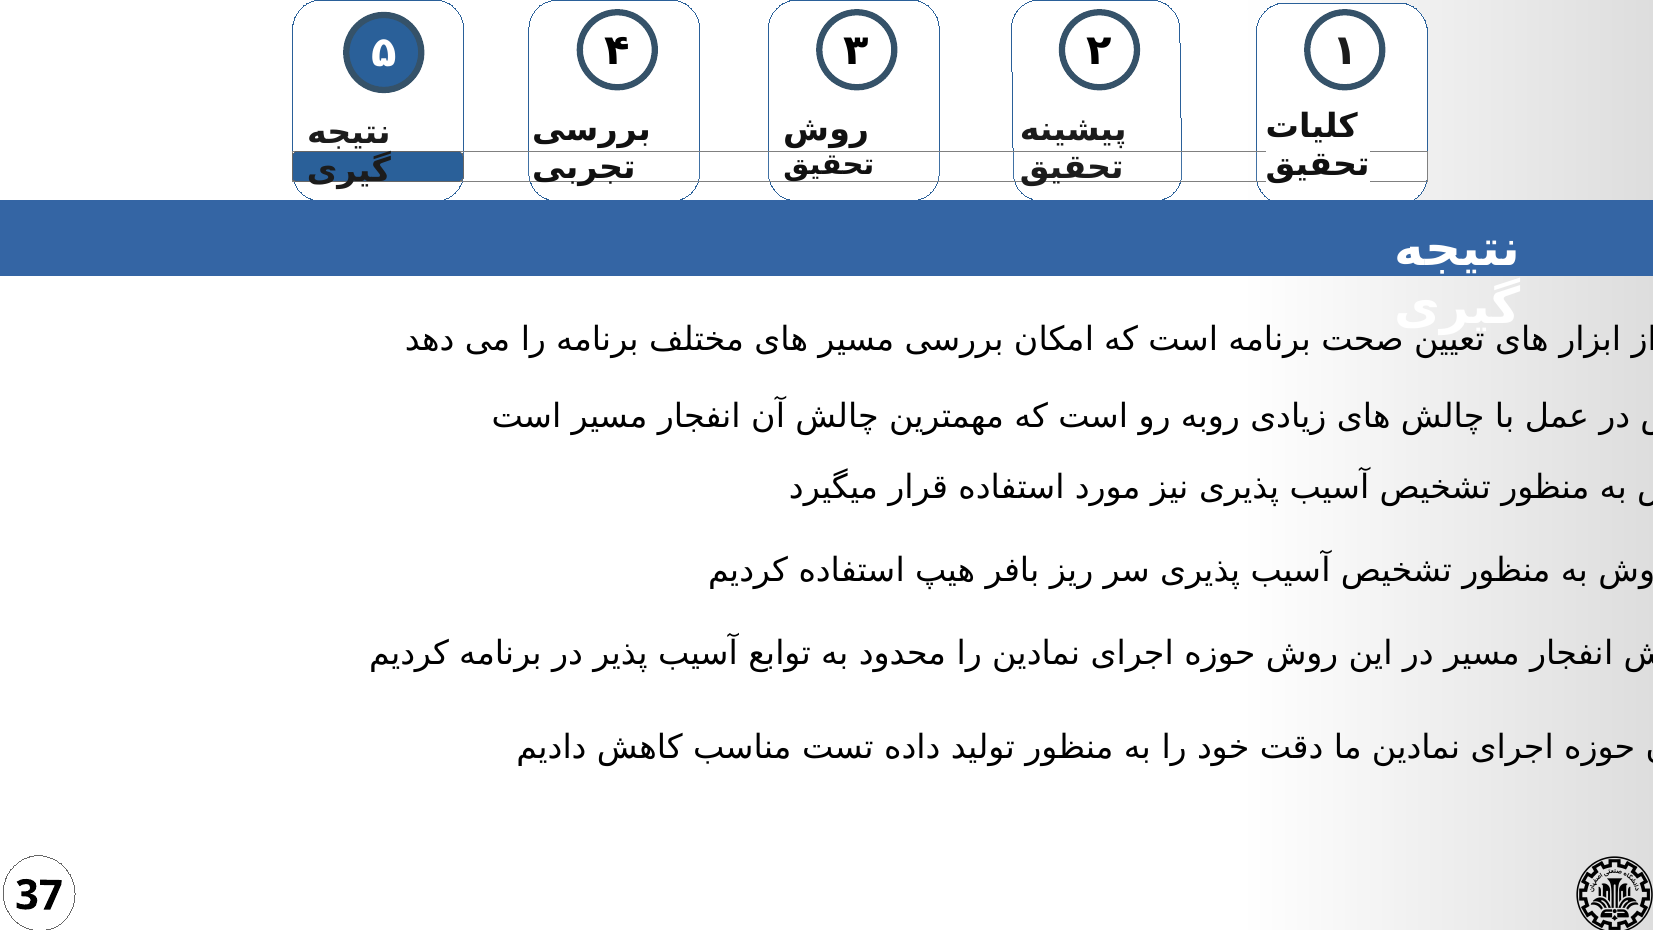

۴
۳
۲
۱
۵
کلیات تحقیق
بررسی تجربی
روش تحقیق
پیشینه تحقیق
نتیجه گیری
نتیجه گیری
اجرای نمادین یکی از ابزار های تعیین صحت برنامه است که امکان بررسی مسیر های مختلف برنامه را می دهد
استفاده این روش در عمل با چالش های زیادی روبه رو است که مهمترین چالش آن انفجار مسیر است
این روش به منظور تشخیص آسیب پذیری نیز مورد استفاده قرار میگیرد
ما از این روش به منظور تشخیص آسیب پذیری سر ریز بافر هیپ استفاده کردیم
 برای مقابله با چالش انفجار مسیر در این روش حوزه اجرای نمادین را محدود به توابع آسیب پذیر در برنامه کردیم
با محدود کردن حوزه اجرای نمادین ما دقت خود را به منظور تولید داده تست مناسب کاهش دادیم
37